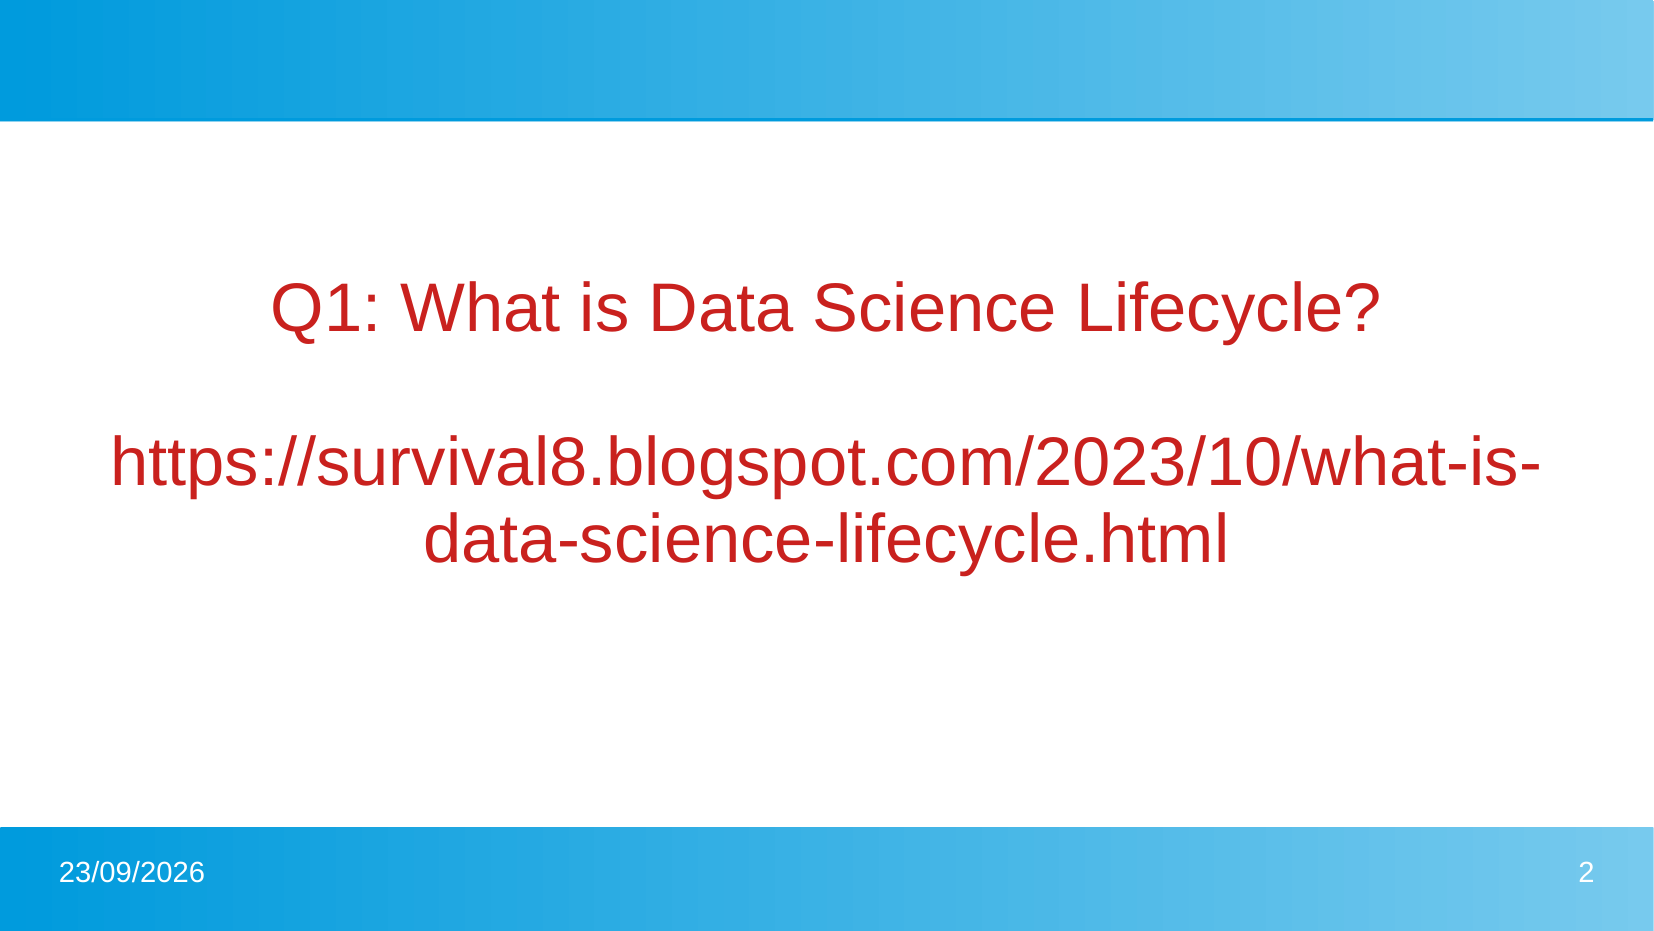

# Q1: What is Data Science Lifecycle? https://survival8.blogspot.com/2023/10/what-is-data-science-lifecycle.html
2